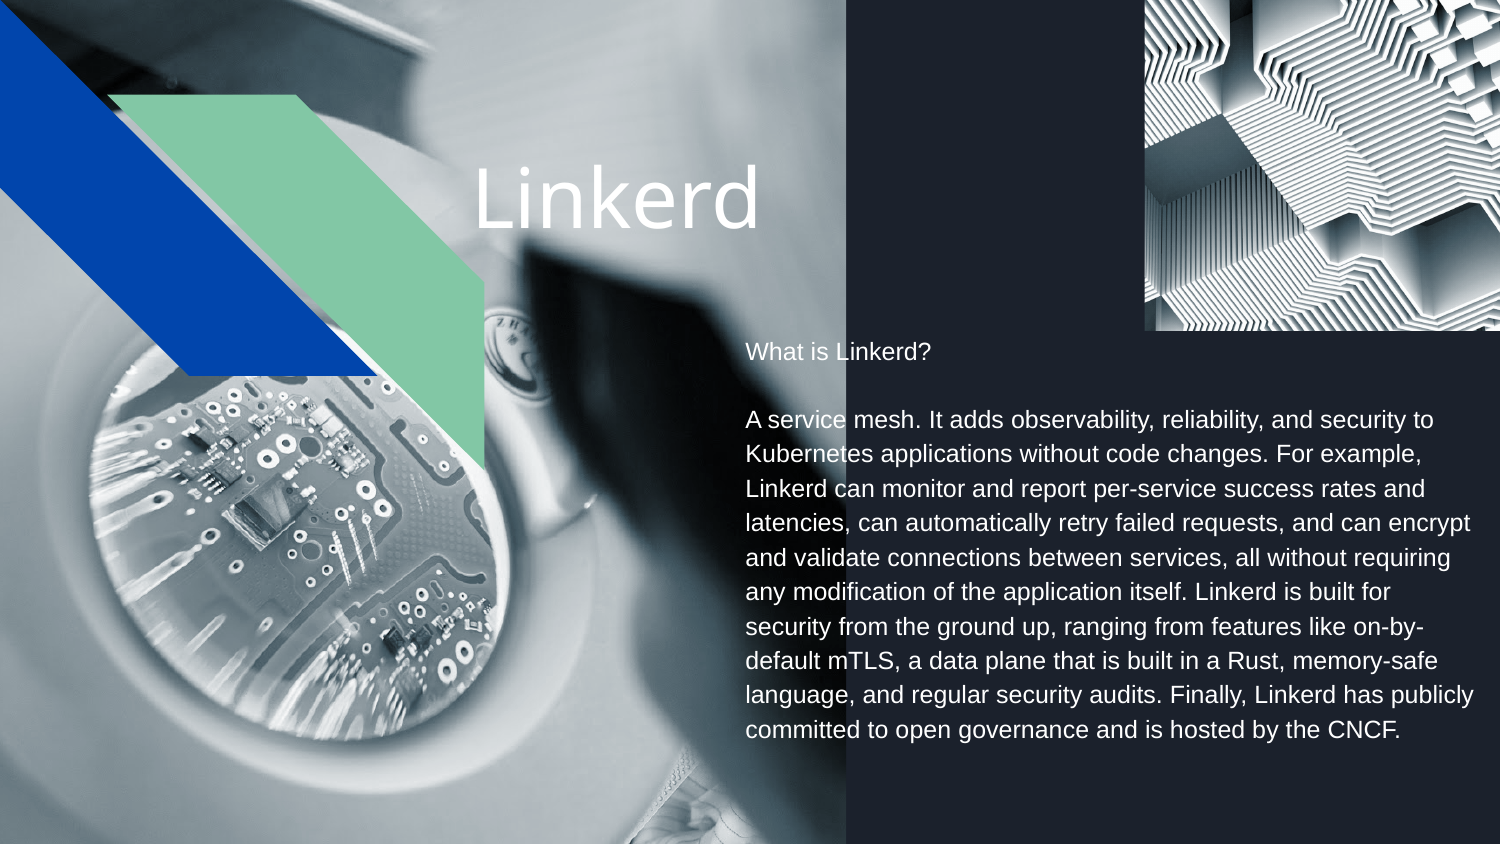

# Linkerd
What is Linkerd?
A service mesh. It adds observability, reliability, and security to Kubernetes applications without code changes. For example, Linkerd can monitor and report per-service success rates and latencies, can automatically retry failed requests, and can encrypt and validate connections between services, all without requiring any modification of the application itself. Linkerd is built for security from the ground up, ranging from features like on-by-default mTLS, a data plane that is built in a Rust, memory-safe language, and regular security audits. Finally, Linkerd has publicly committed to open governance and is hosted by the CNCF.